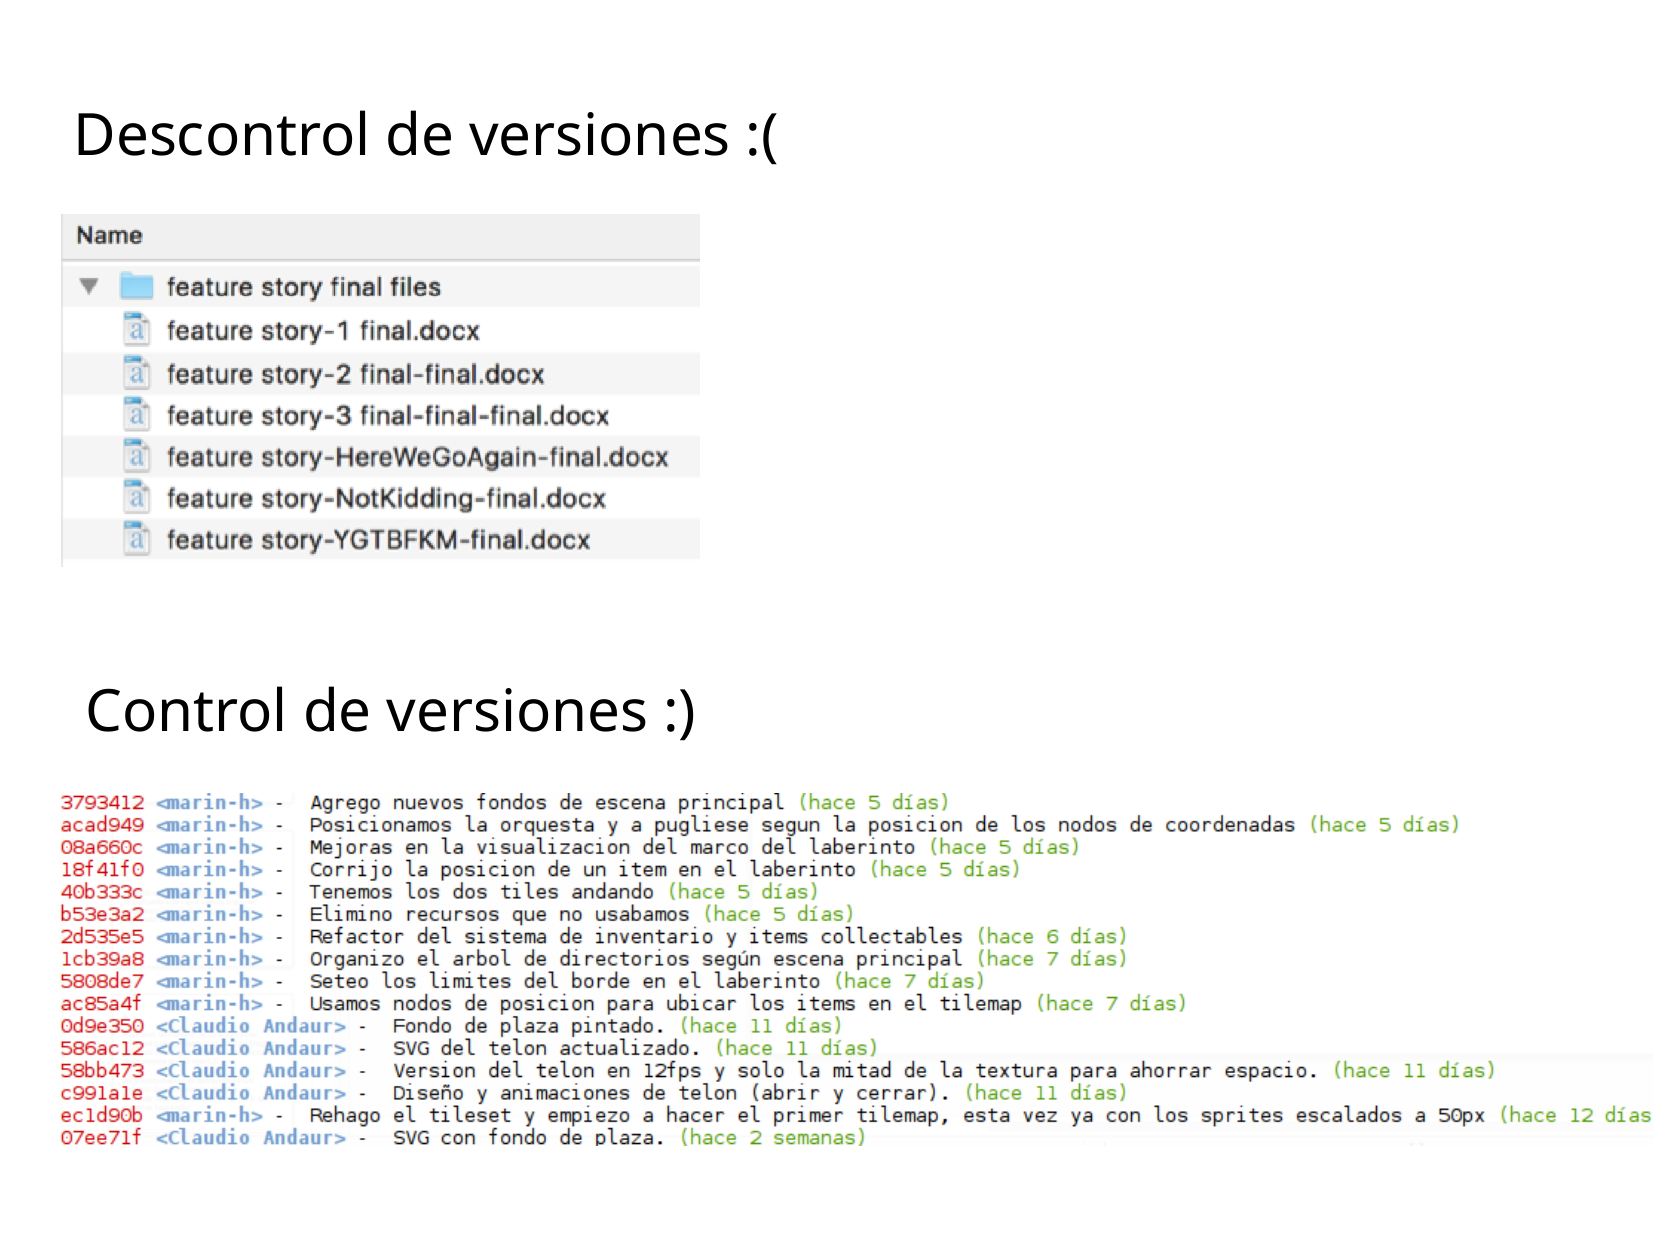

Descontrol de versiones :(
Control de versiones :)